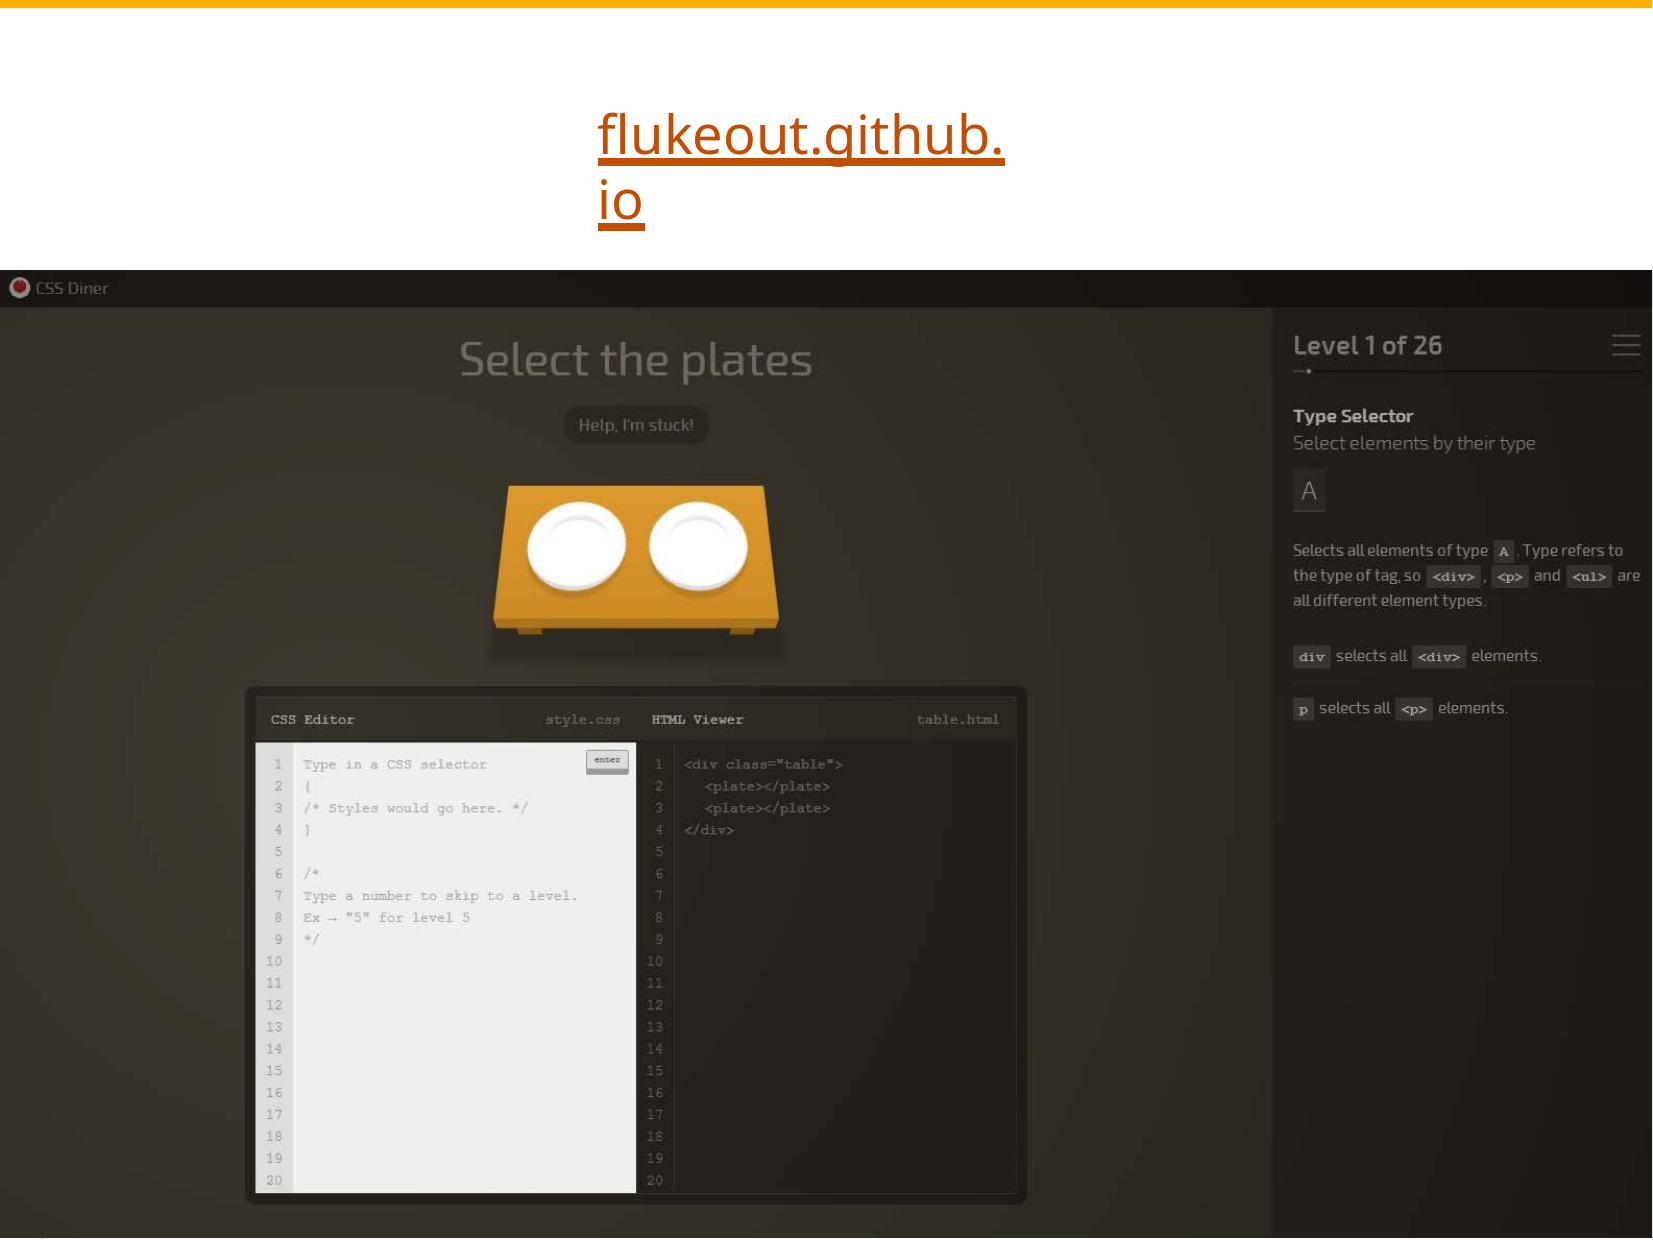

# flukeout.github.io
228	Initiation HTML CSS - Stéphanie Walter - 2016 / 2017